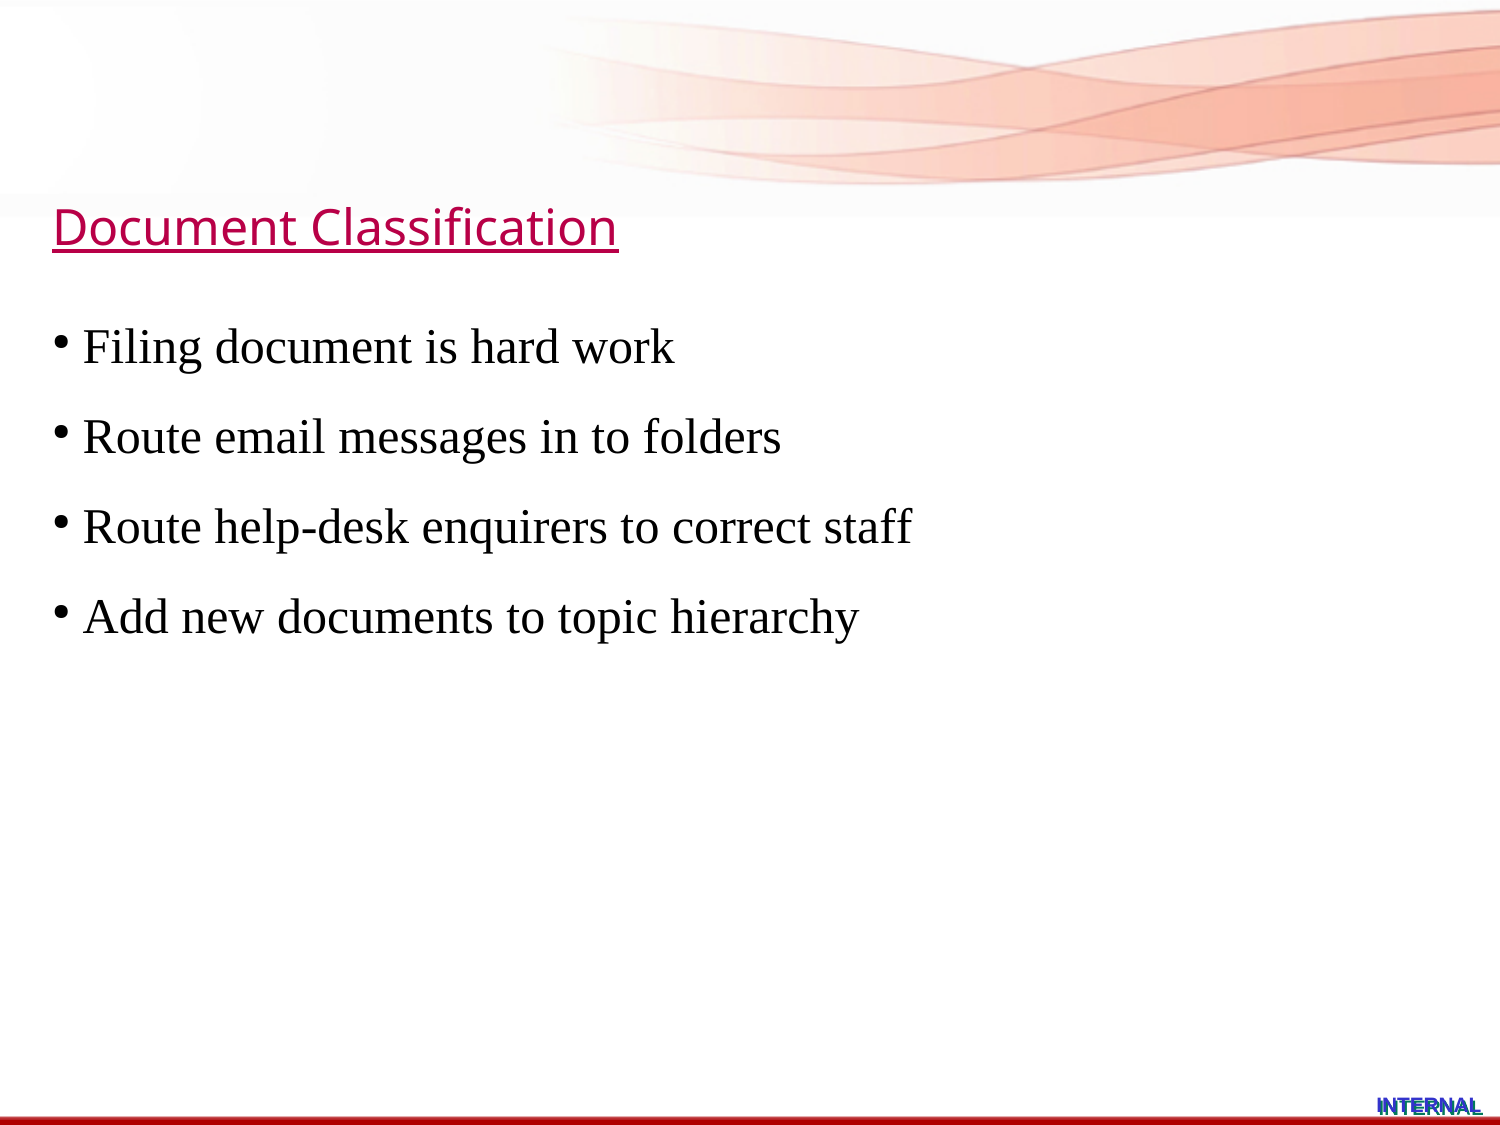

Document Classification
 Filing document is hard work
 Route email messages in to folders
 Route help-desk enquirers to correct staff
 Add new documents to topic hierarchy